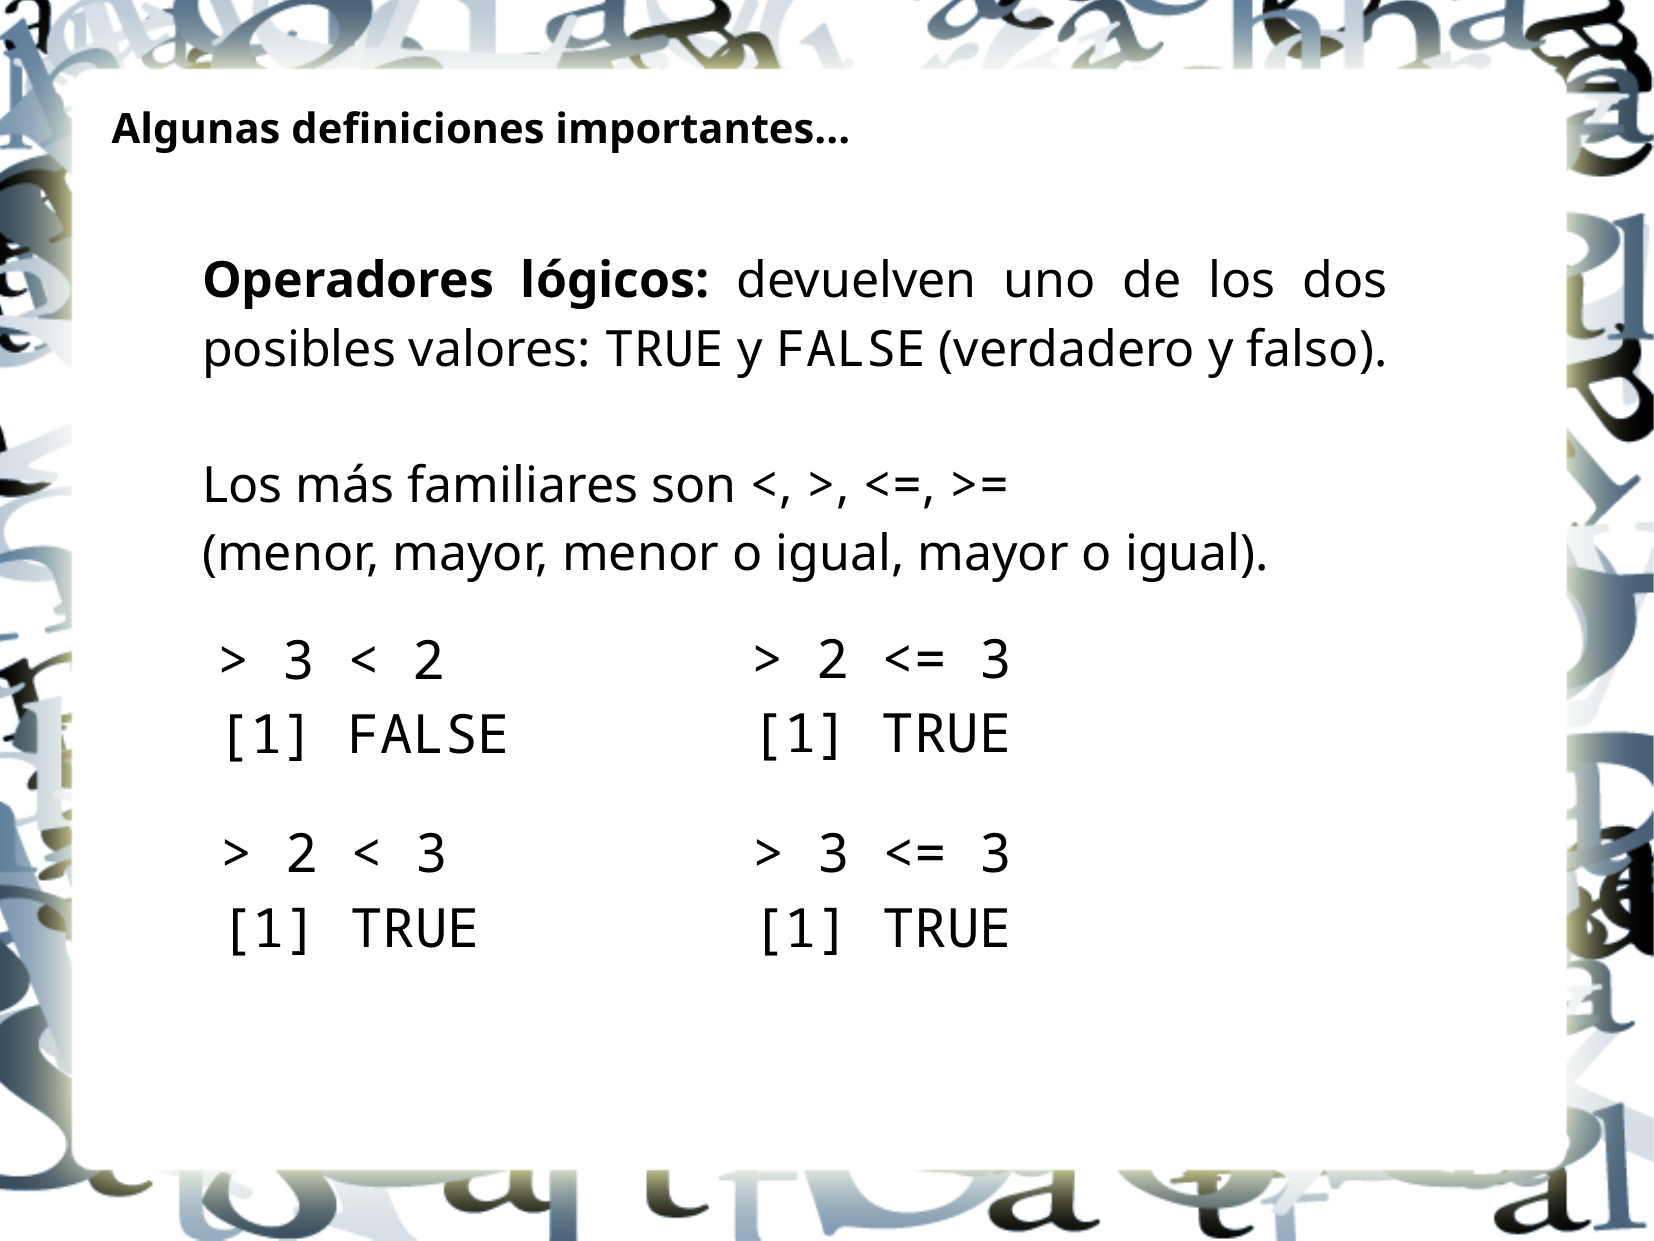

Algunas definiciones importantes...
Operadores lógicos: devuelven uno de los dos posibles valores: TRUE y FALSE (verdadero y falso).
Los más familiares son <, >, <=, >=
(menor, mayor, menor o igual, mayor o igual).
> 2 <= 3
[1] TRUE
> 3 < 2
[1] FALSE
> 2 < 3
[1] TRUE
> 3 <= 3
[1] TRUE